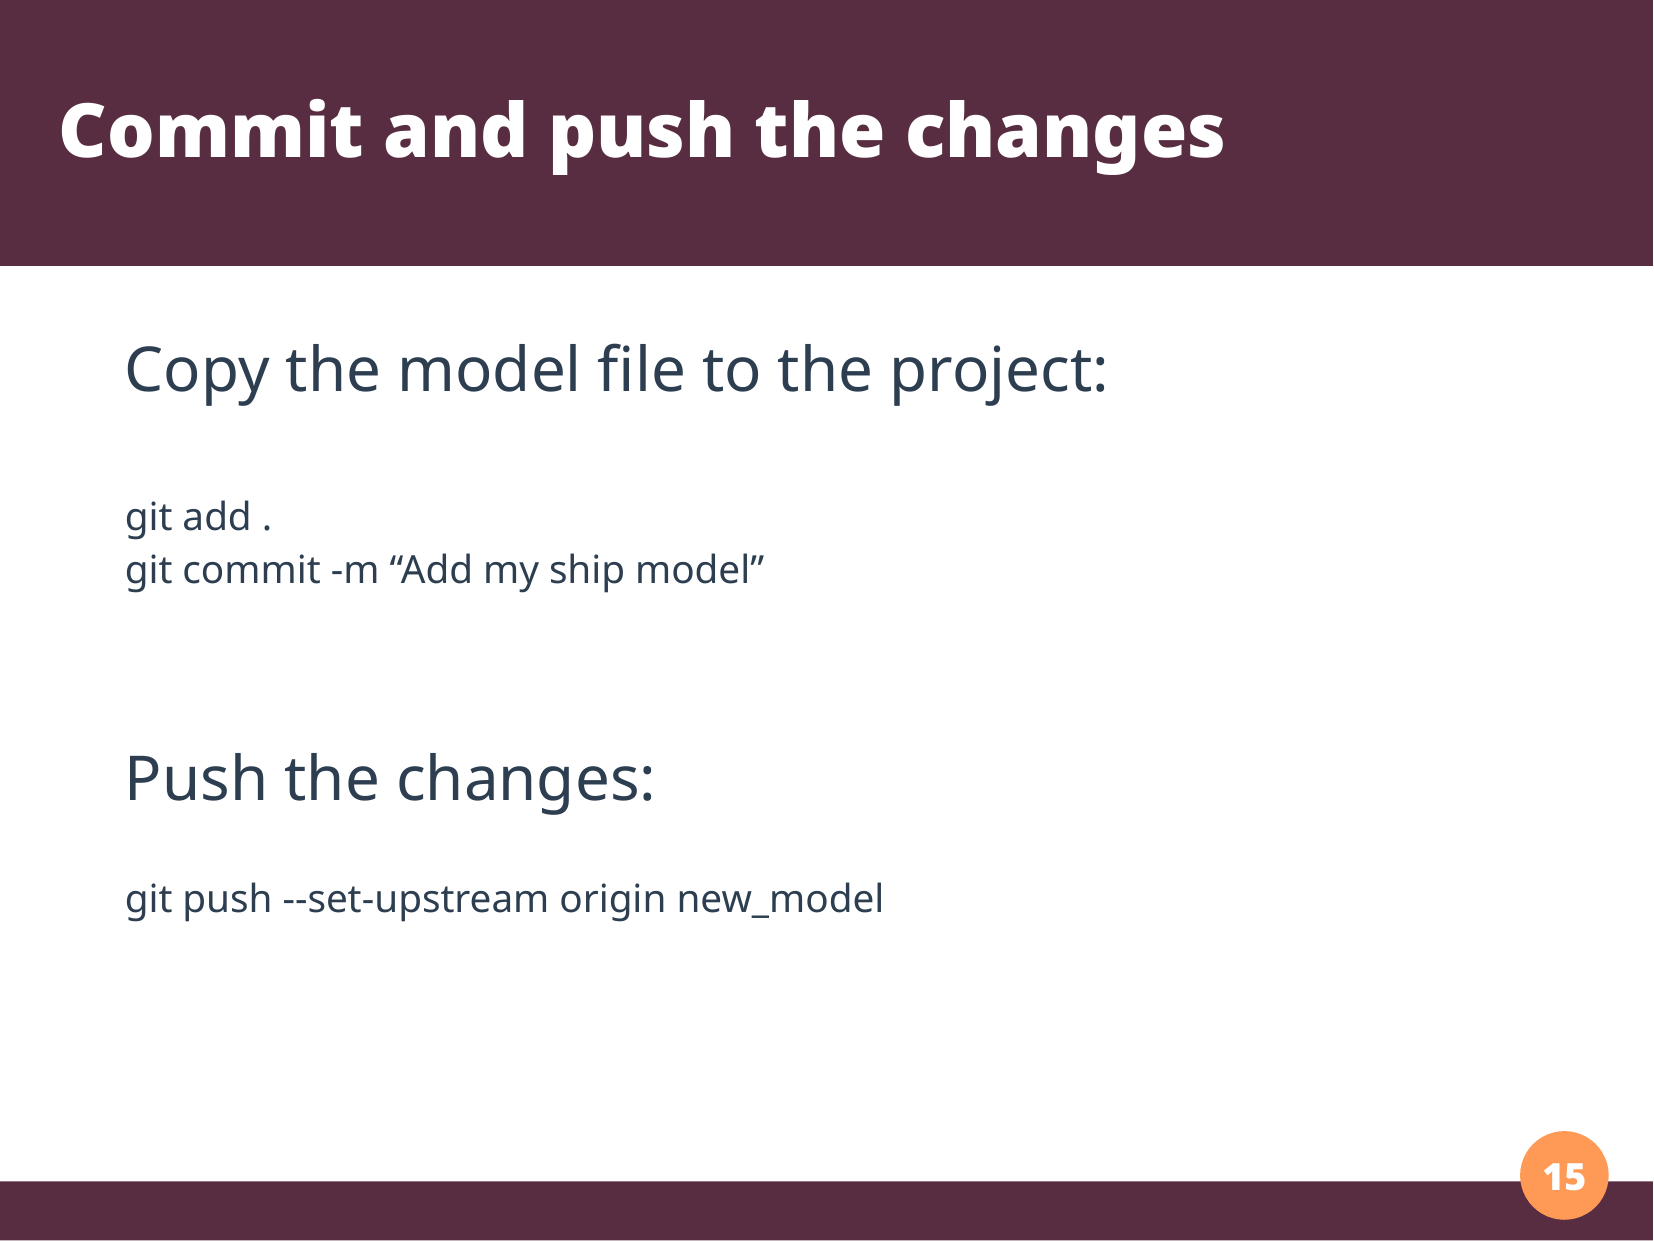

# Commit and push the changes
Copy the model file to the project:
git add .
git commit -m “Add my ship model”
Push the changes:
git push --set-upstream origin new_model
15